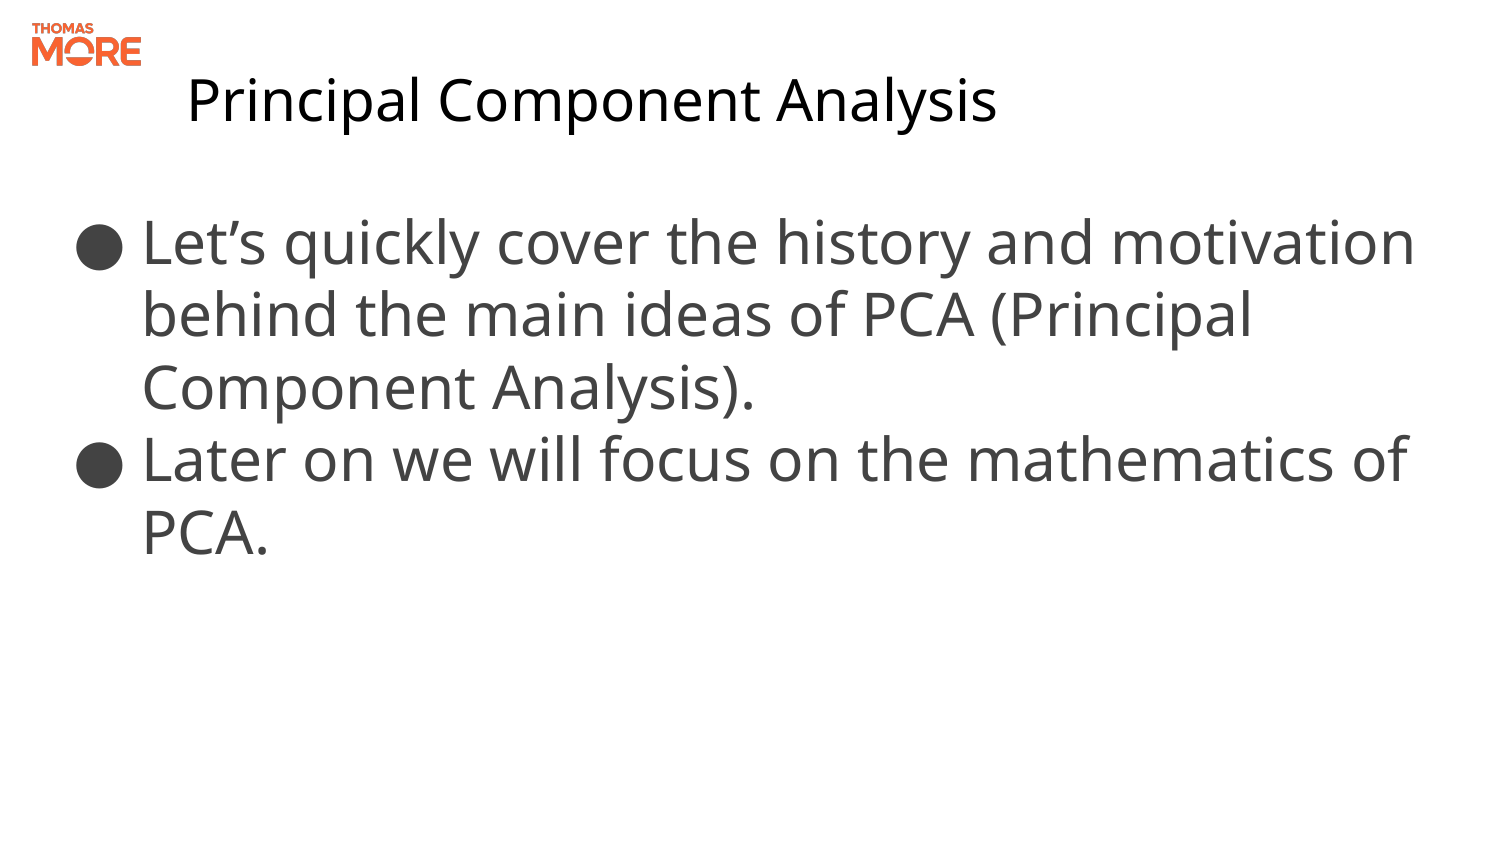

# Principal Component Analysis
Let’s quickly cover the history and motivation behind the main ideas of PCA (Principal Component Analysis).
Later on we will focus on the mathematics of PCA.